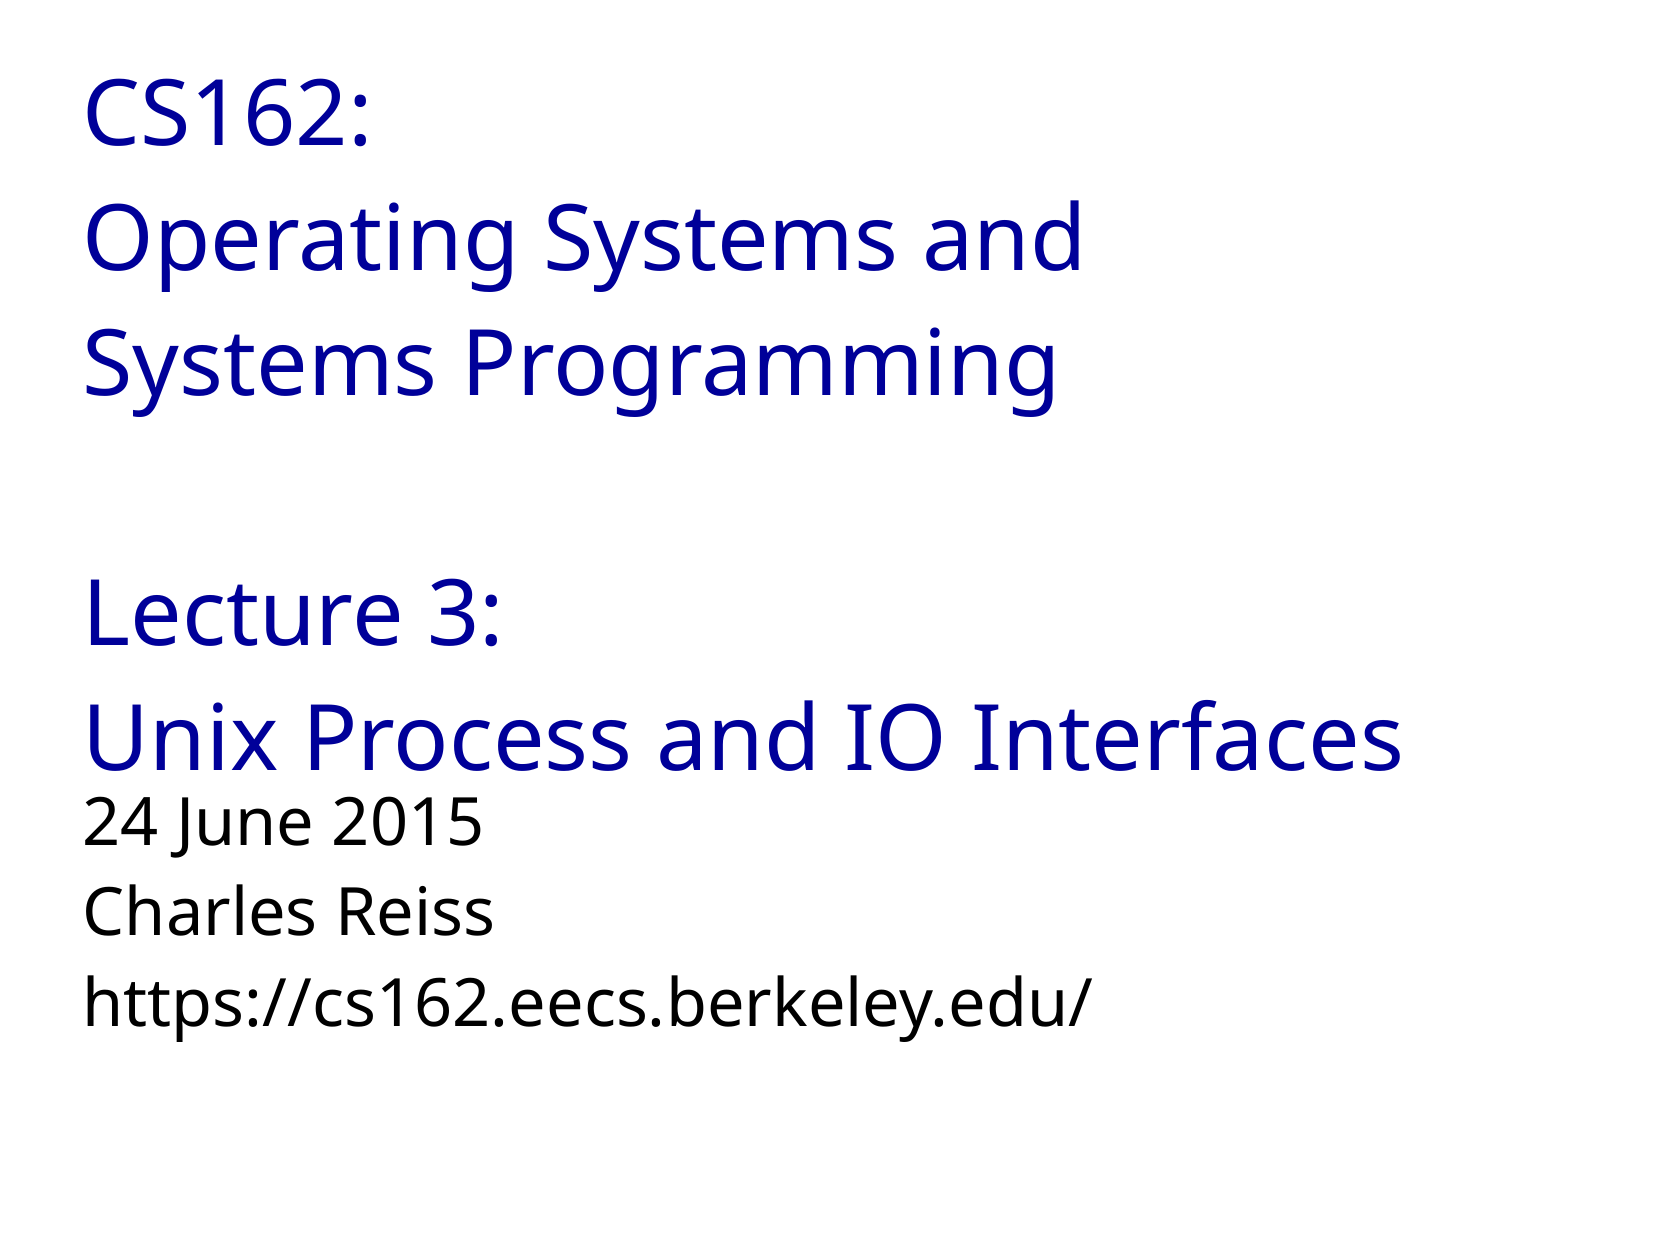

# CS162: Operating Systems and Systems Programming Lecture 3: Unix Process and IO Interfaces
24 June 2015
Charles Reiss
https://cs162.eecs.berkeley.edu/